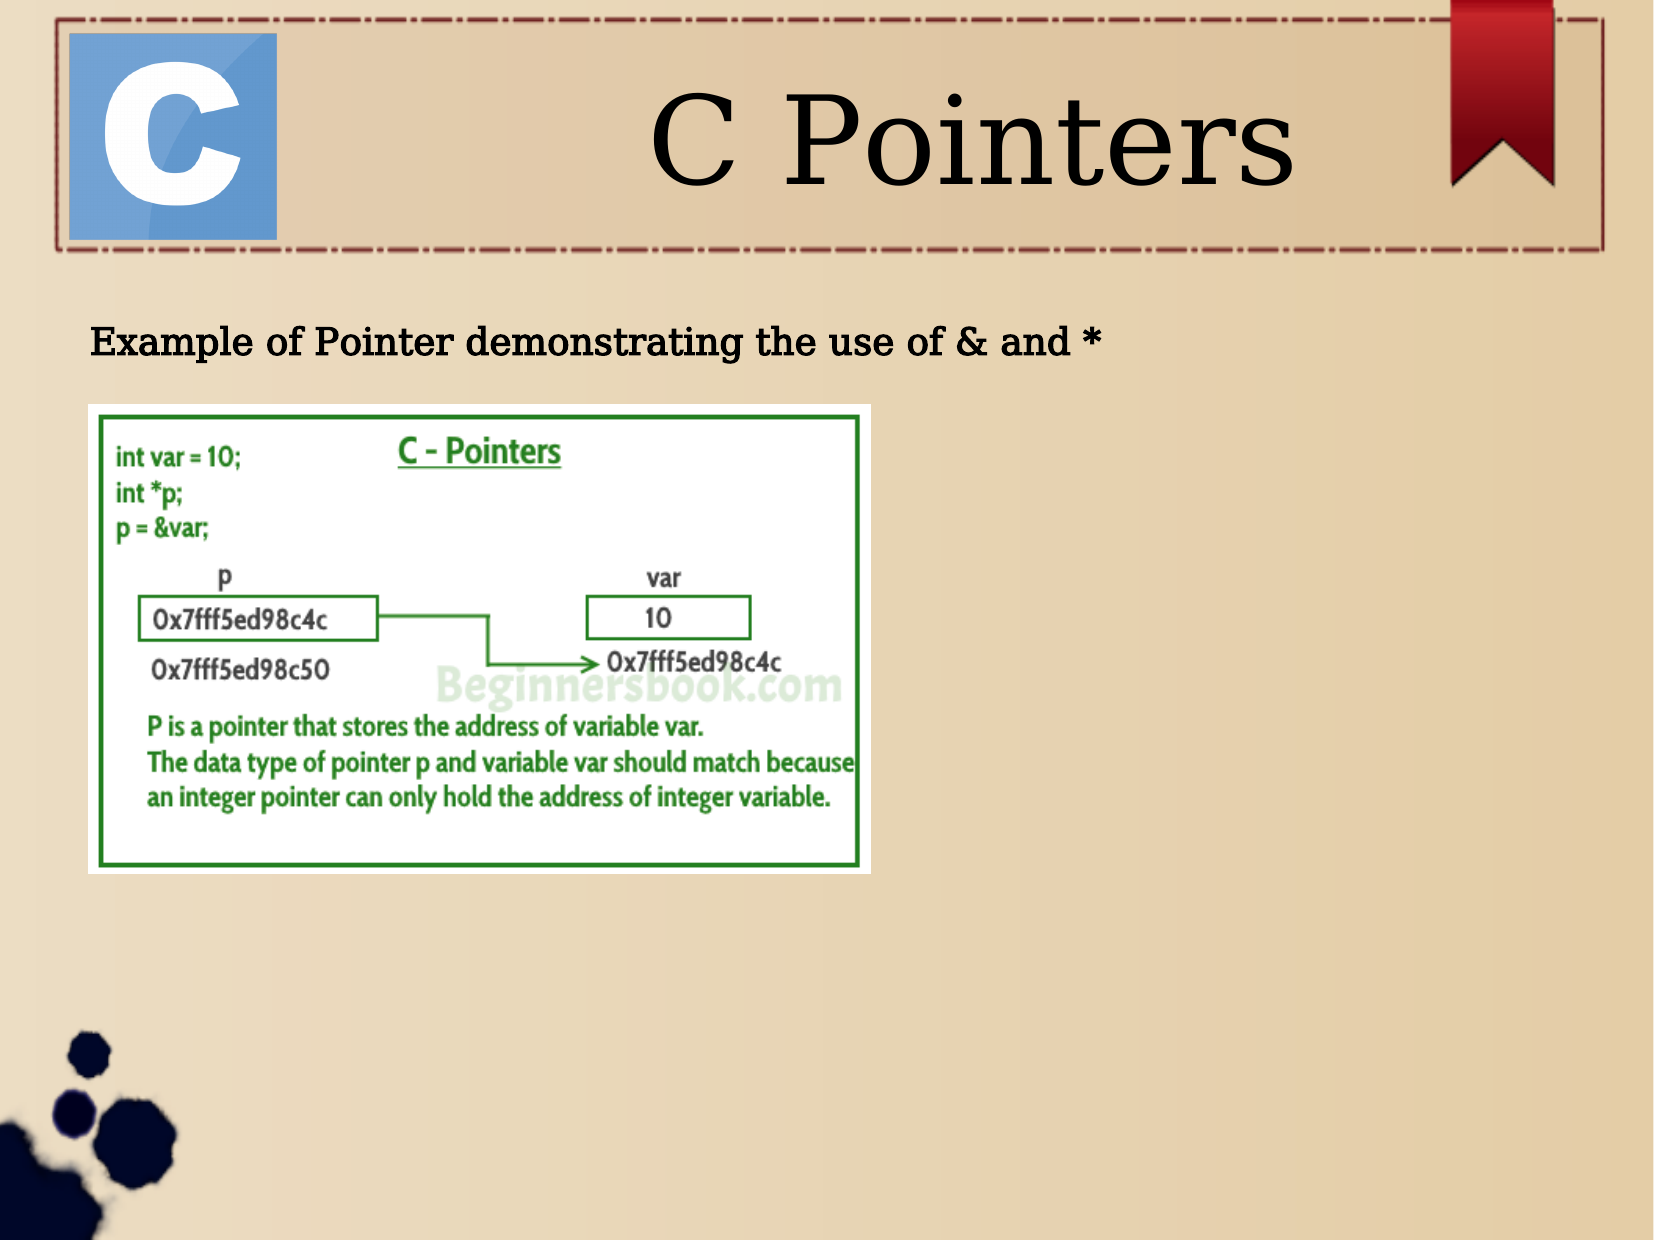

# C Pointers
Example of Pointer demonstrating the use of & and *